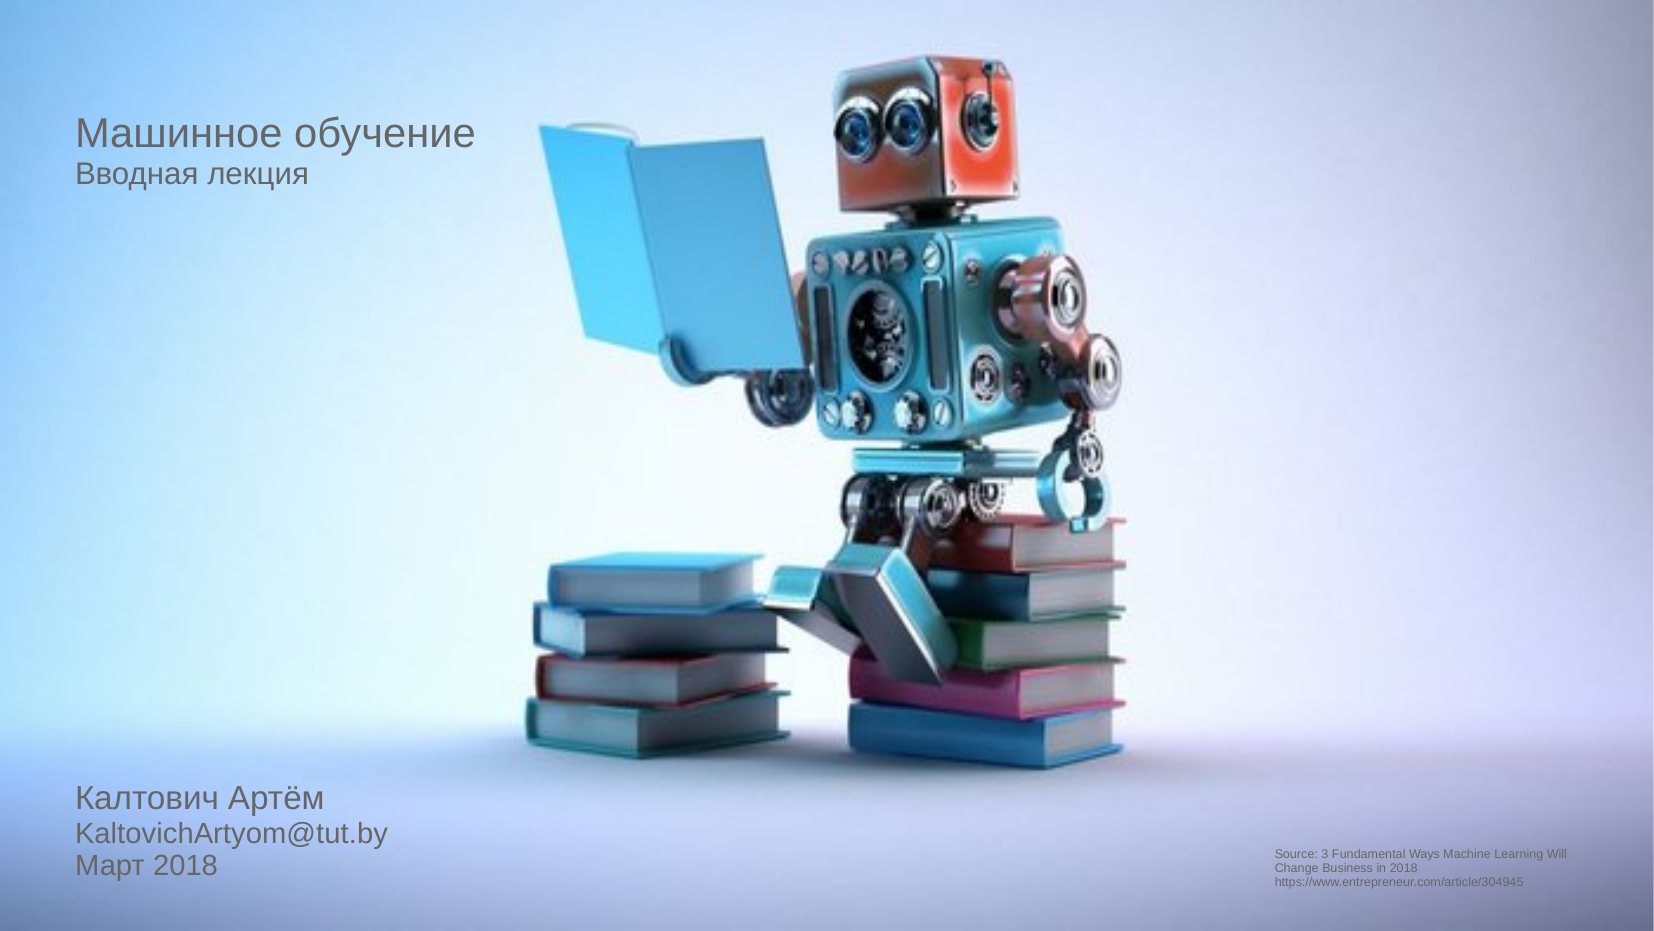

# Машинное обучение Вводная лекция
Калтович Артём
KaltovichArtyom@tut.by
Март 2018
Source: 3 Fundamental Ways Machine Learning Will Change Business in 2018 https://www.entrepreneur.com/article/304945